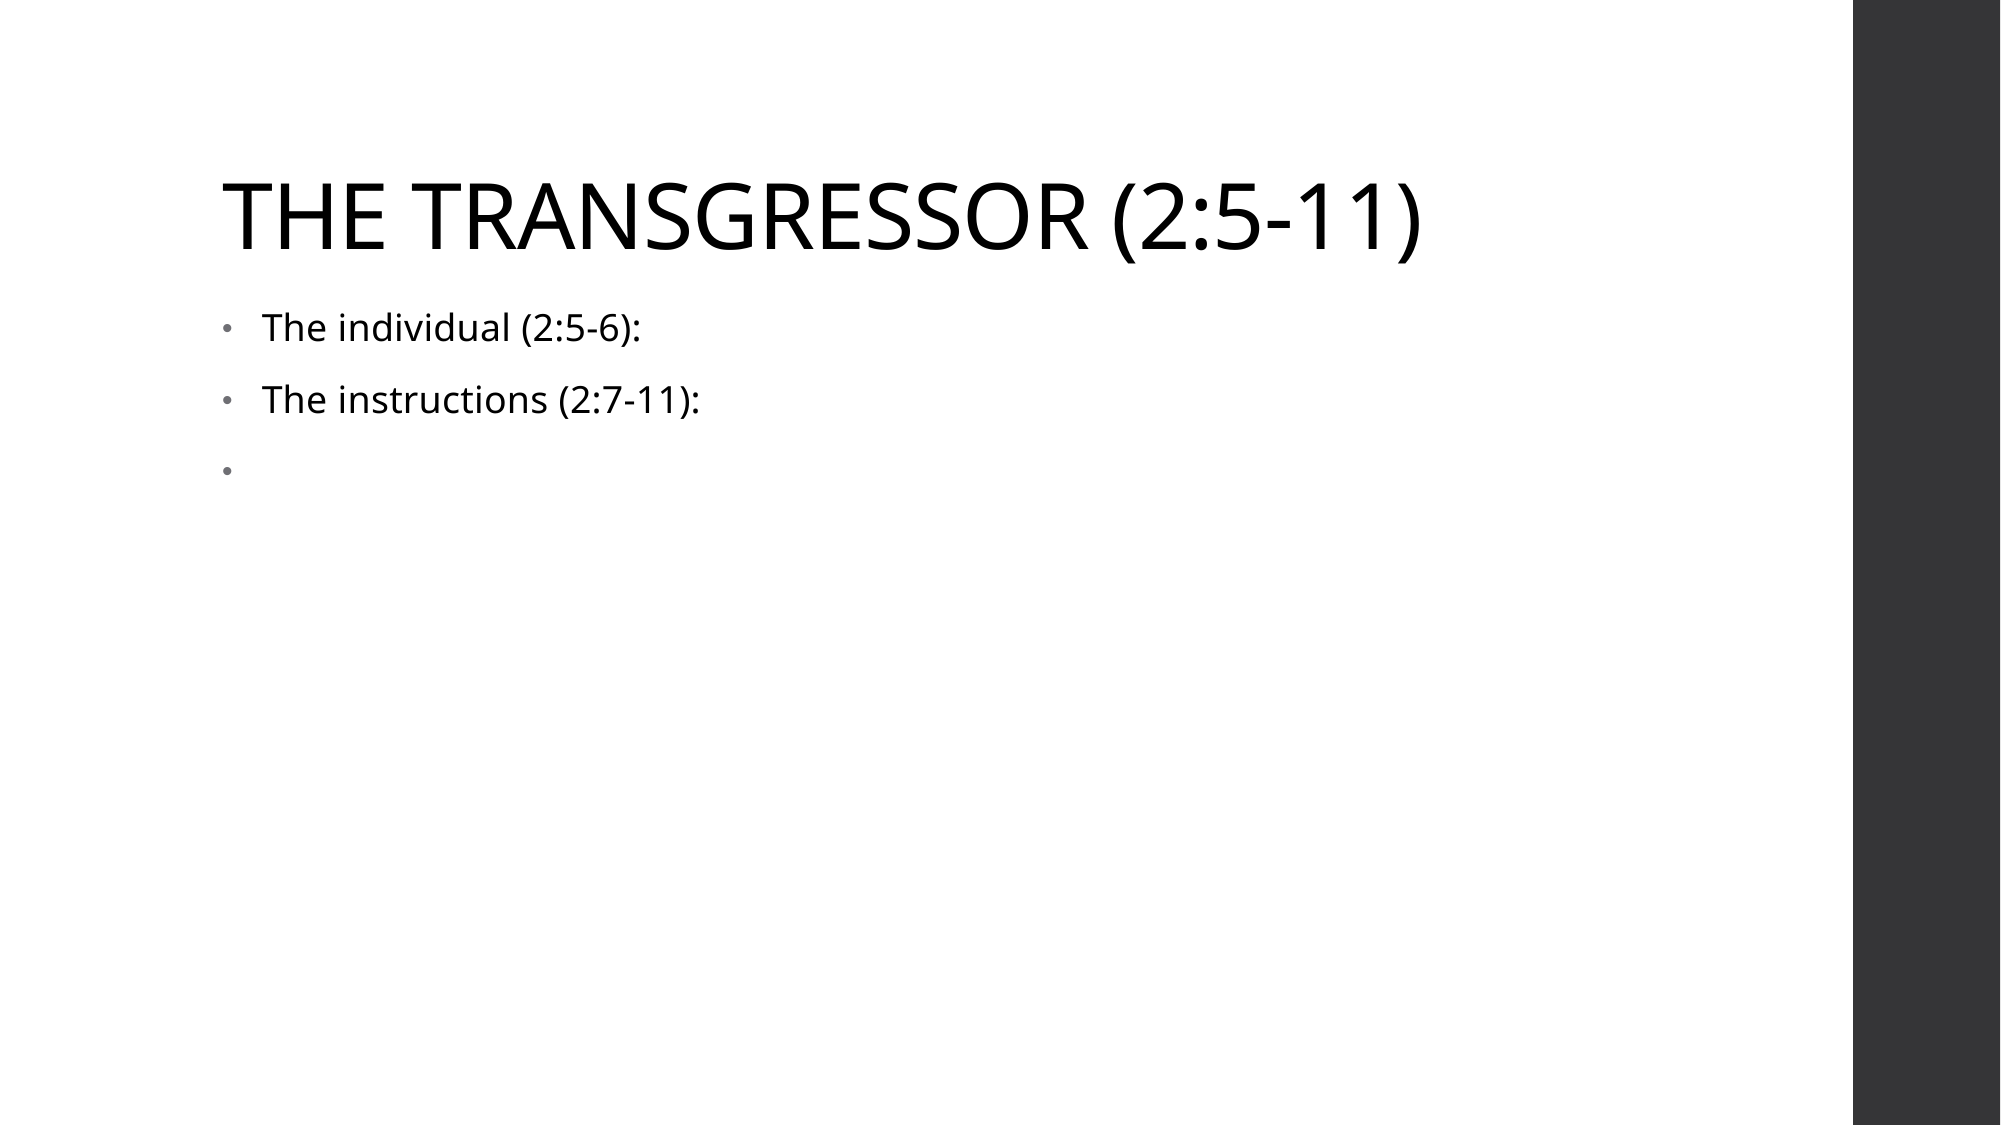

# THE TRANSGRESSOR (2:5-11)
 The individual (2:5-6):
 The instructions (2:7-11):